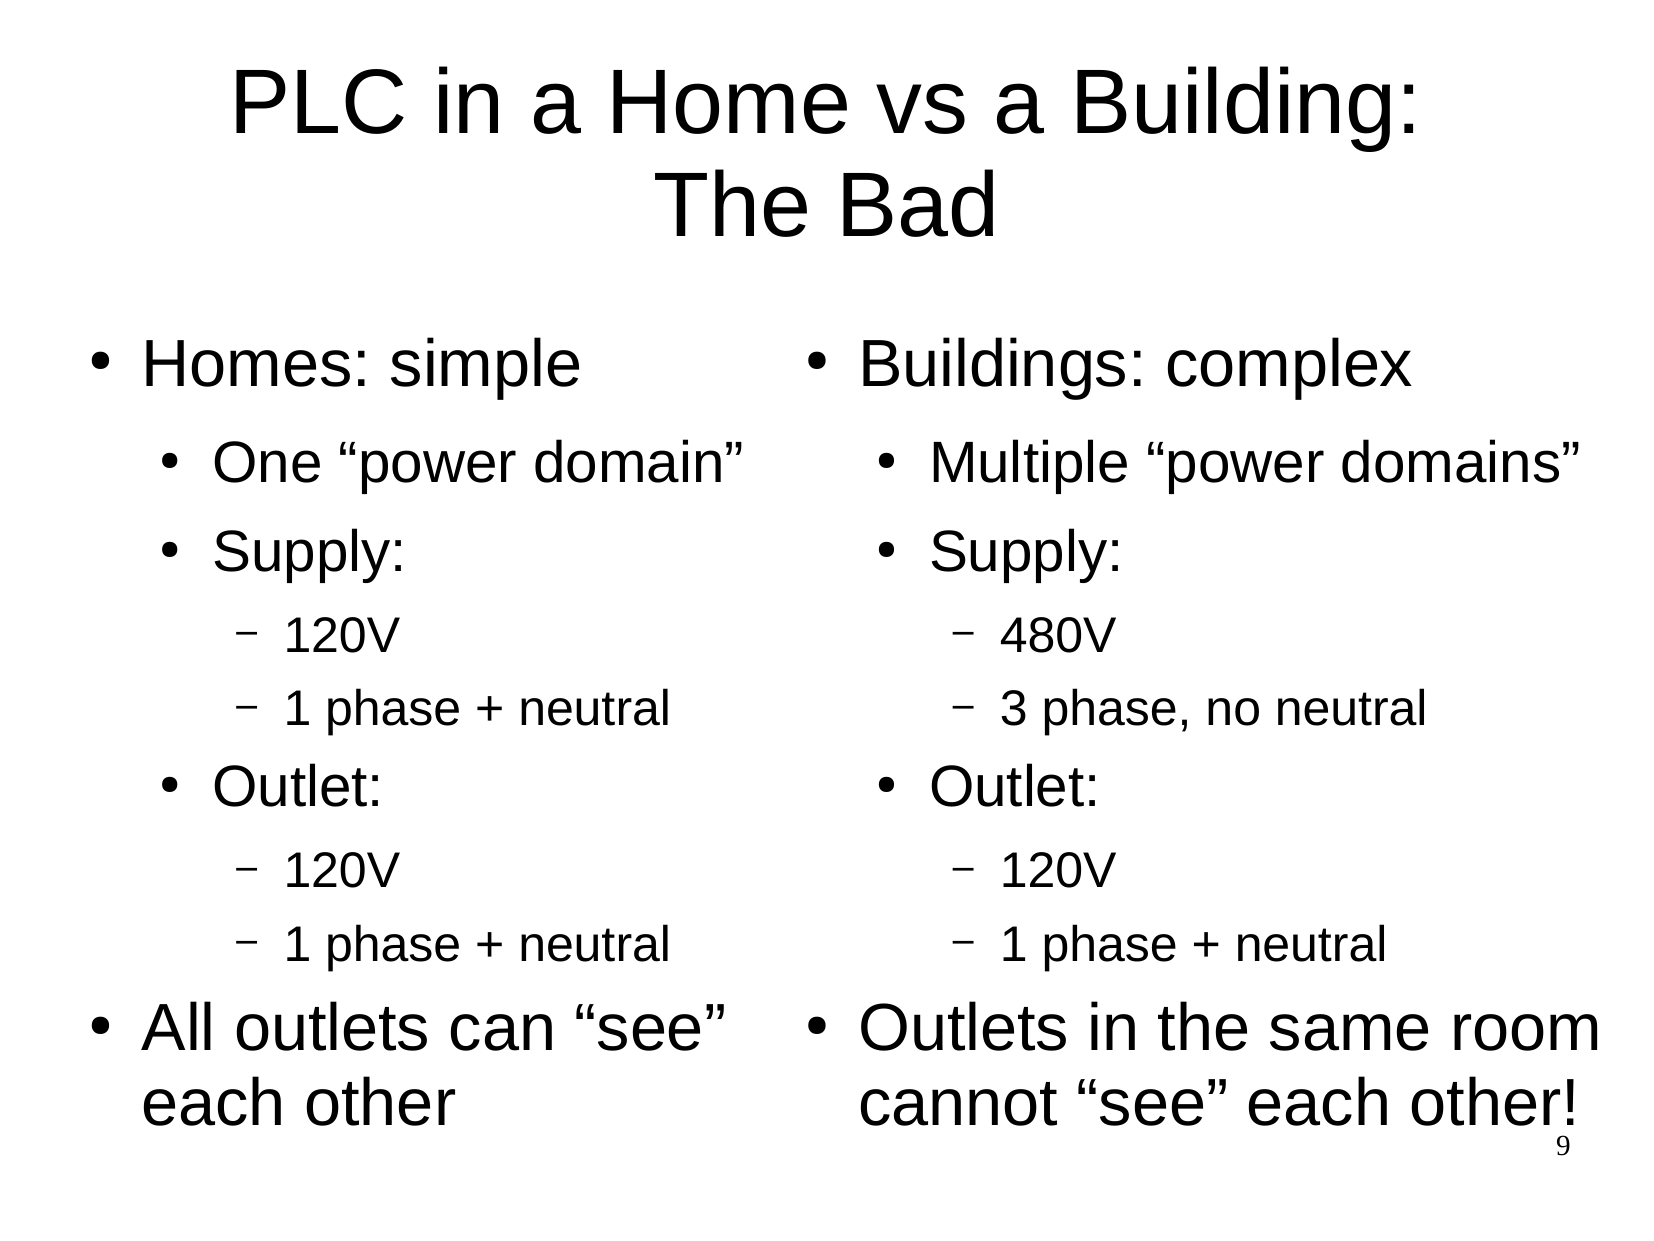

# PLC in a Home vs a Building: The Bad
Homes: simple
One “power domain”
Supply:
120V
1 phase + neutral
Outlet:
120V
1 phase + neutral
All outlets can “see” each other
Buildings: complex
Multiple “power domains”
Supply:
480V
3 phase, no neutral
Outlet:
120V
1 phase + neutral
Outlets in the same room cannot “see” each other!
9